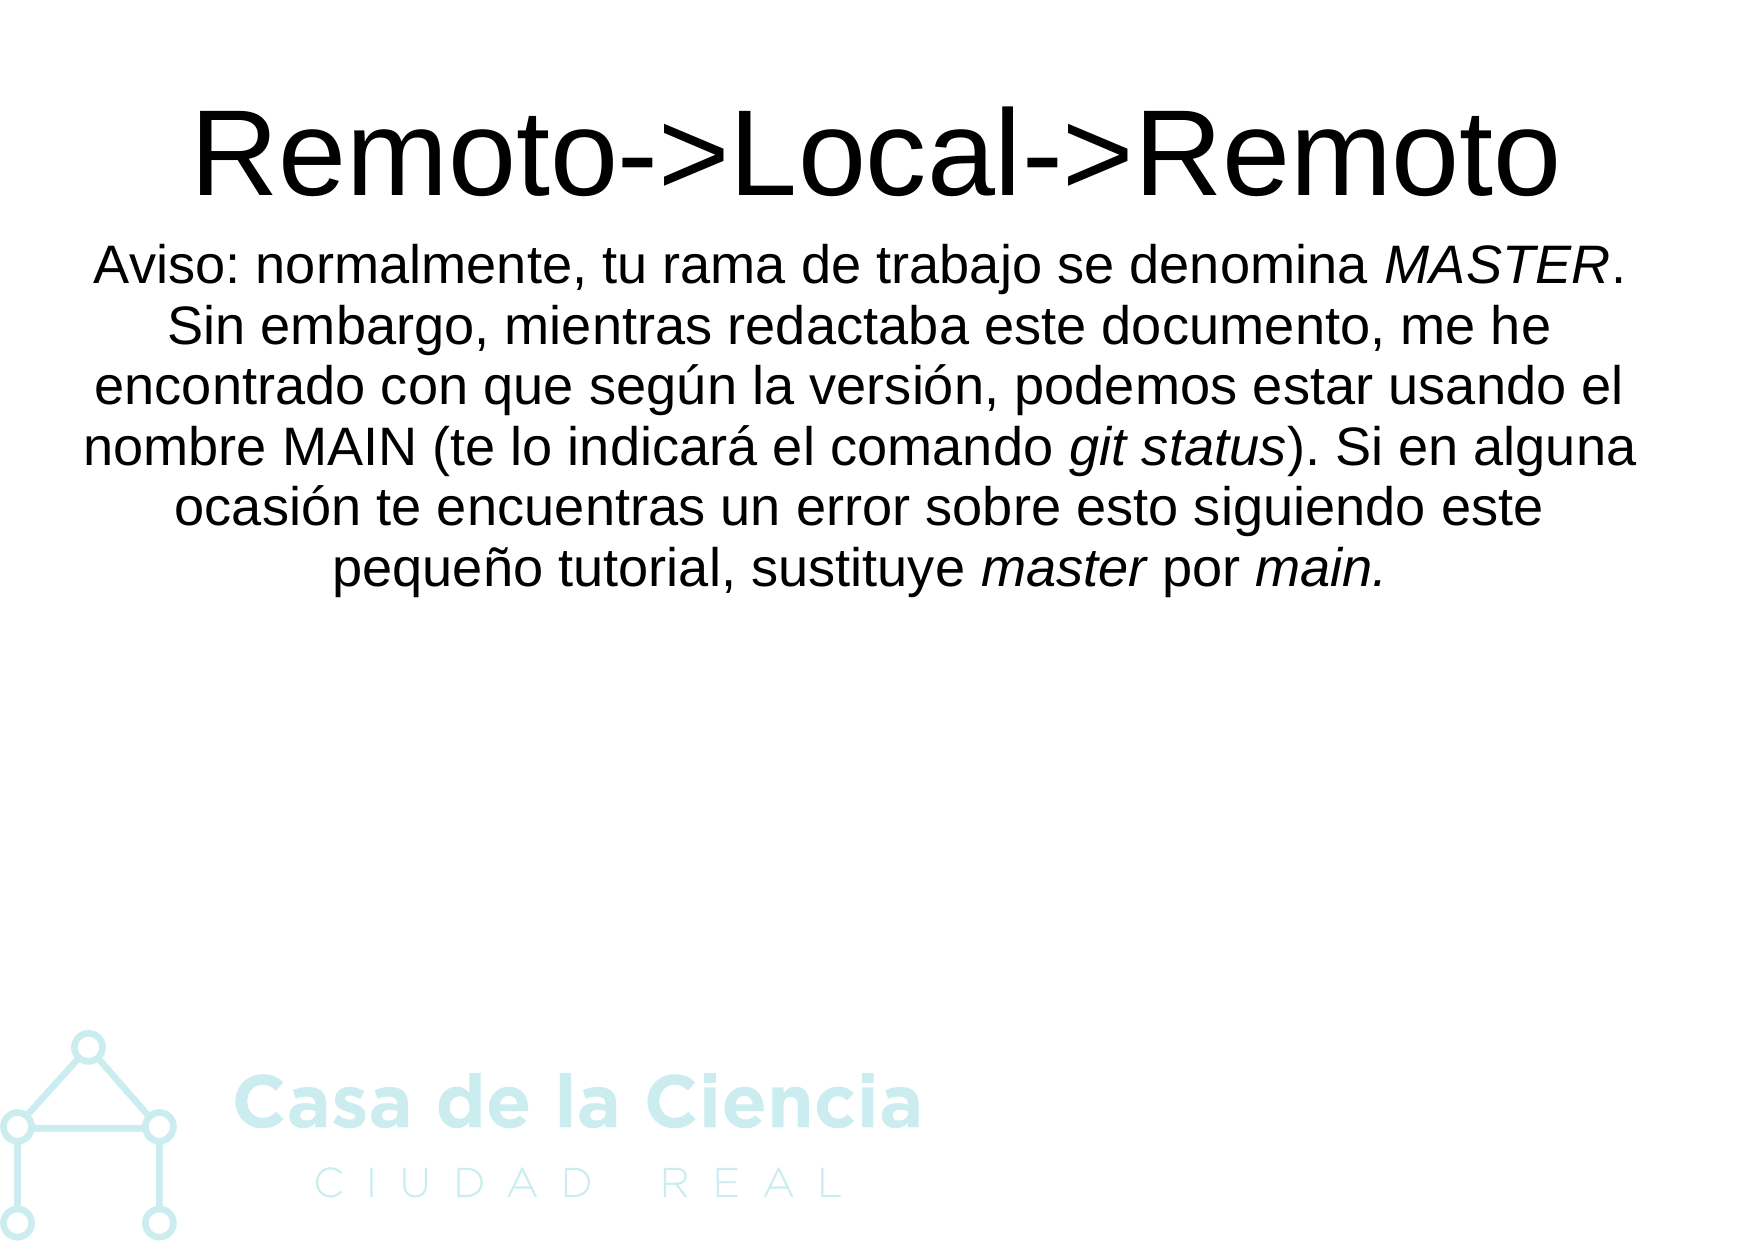

# Remoto->Local->Remoto
Aviso: normalmente, tu rama de trabajo se denomina MASTER. Sin embargo, mientras redactaba este documento, me he encontrado con que según la versión, podemos estar usando el nombre MAIN (te lo indicará el comando git status). Si en alguna ocasión te encuentras un error sobre esto siguiendo este pequeño tutorial, sustituye master por main.